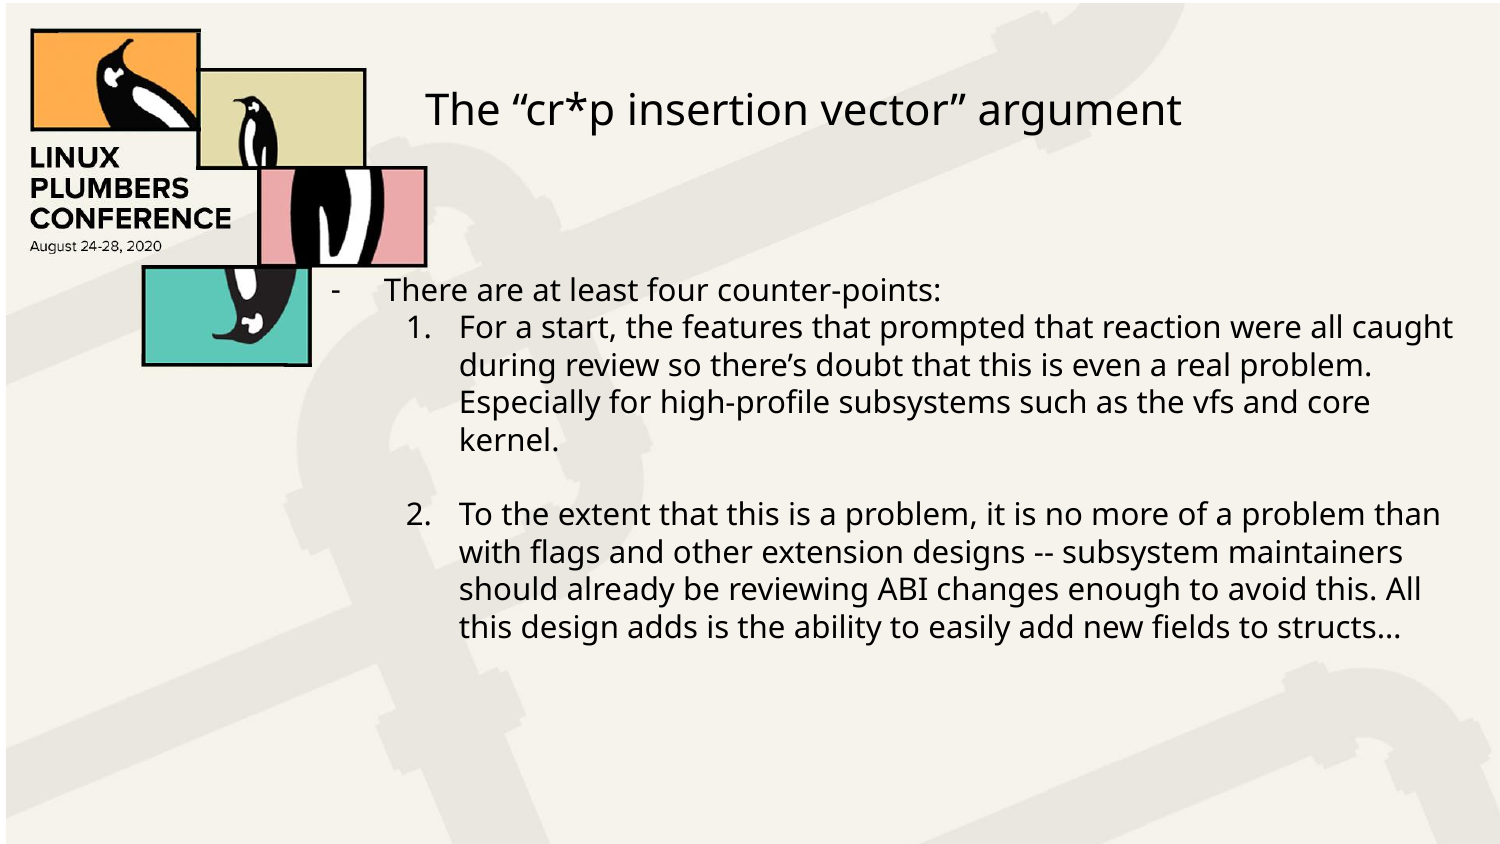

# The “cr*p insertion vector” argument
There are at least four counter-points:
For a start, the features that prompted that reaction were all caught during review so there’s doubt that this is even a real problem. Especially for high-profile subsystems such as the vfs and core kernel.
To the extent that this is a problem, it is no more of a problem than with flags and other extension designs -- subsystem maintainers should already be reviewing ABI changes enough to avoid this. All this design adds is the ability to easily add new fields to structs…